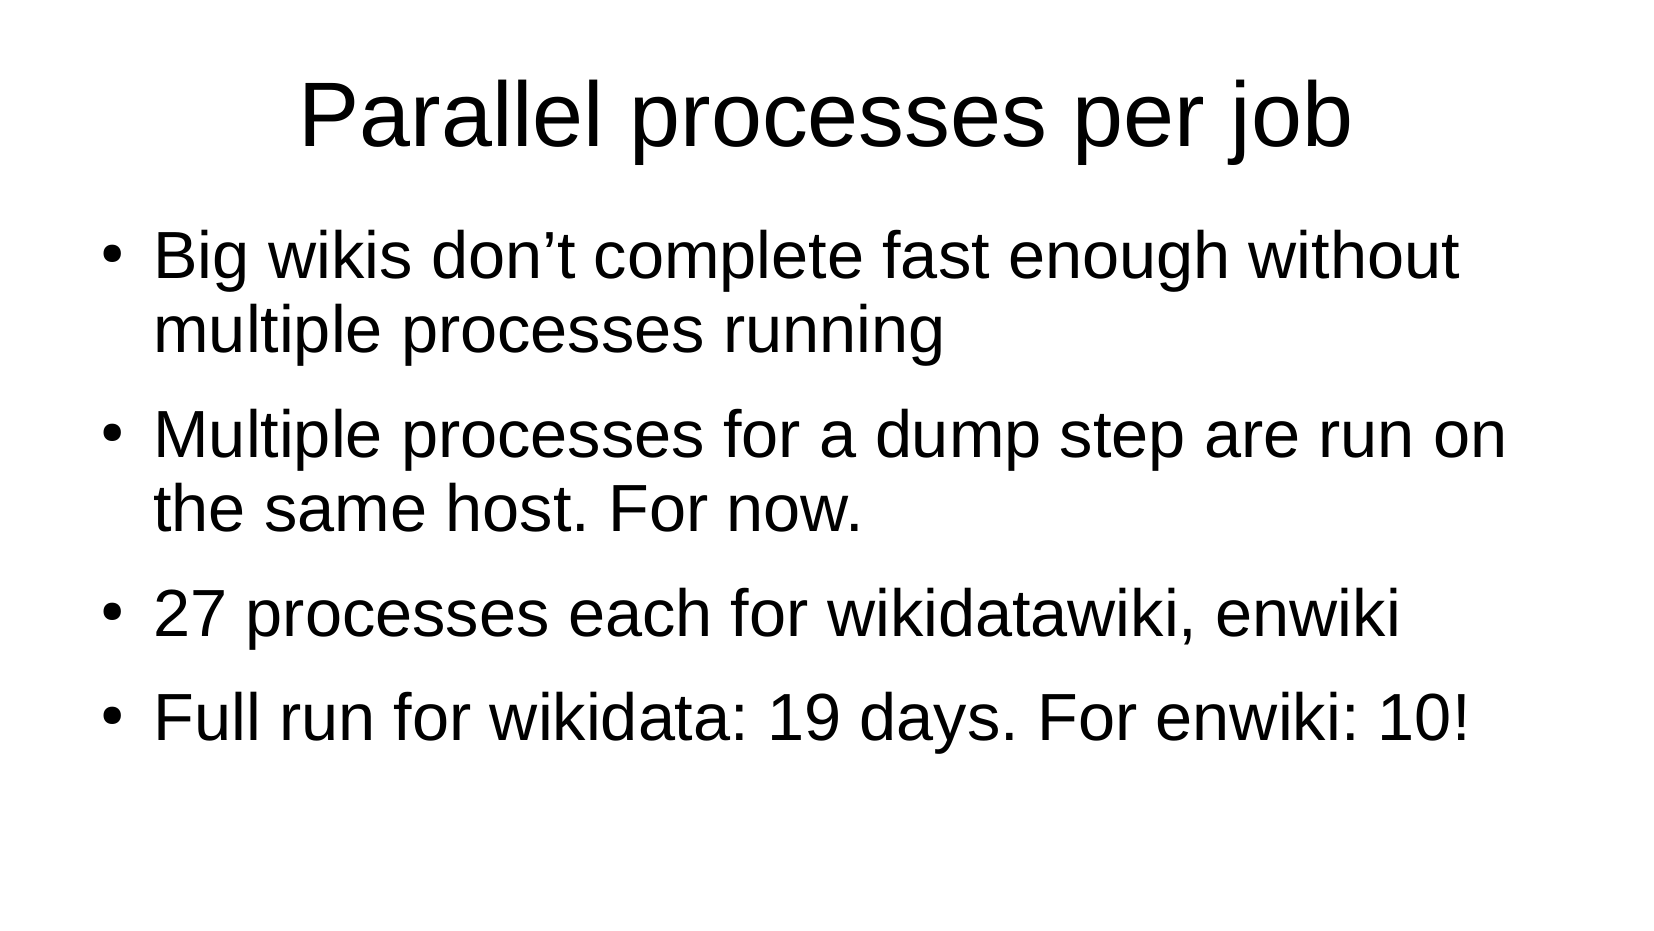

# Parallel processes per job
Big wikis don’t complete fast enough without multiple processes running
Multiple processes for a dump step are run on the same host. For now.
27 processes each for wikidatawiki, enwiki
Full run for wikidata: 19 days. For enwiki: 10!